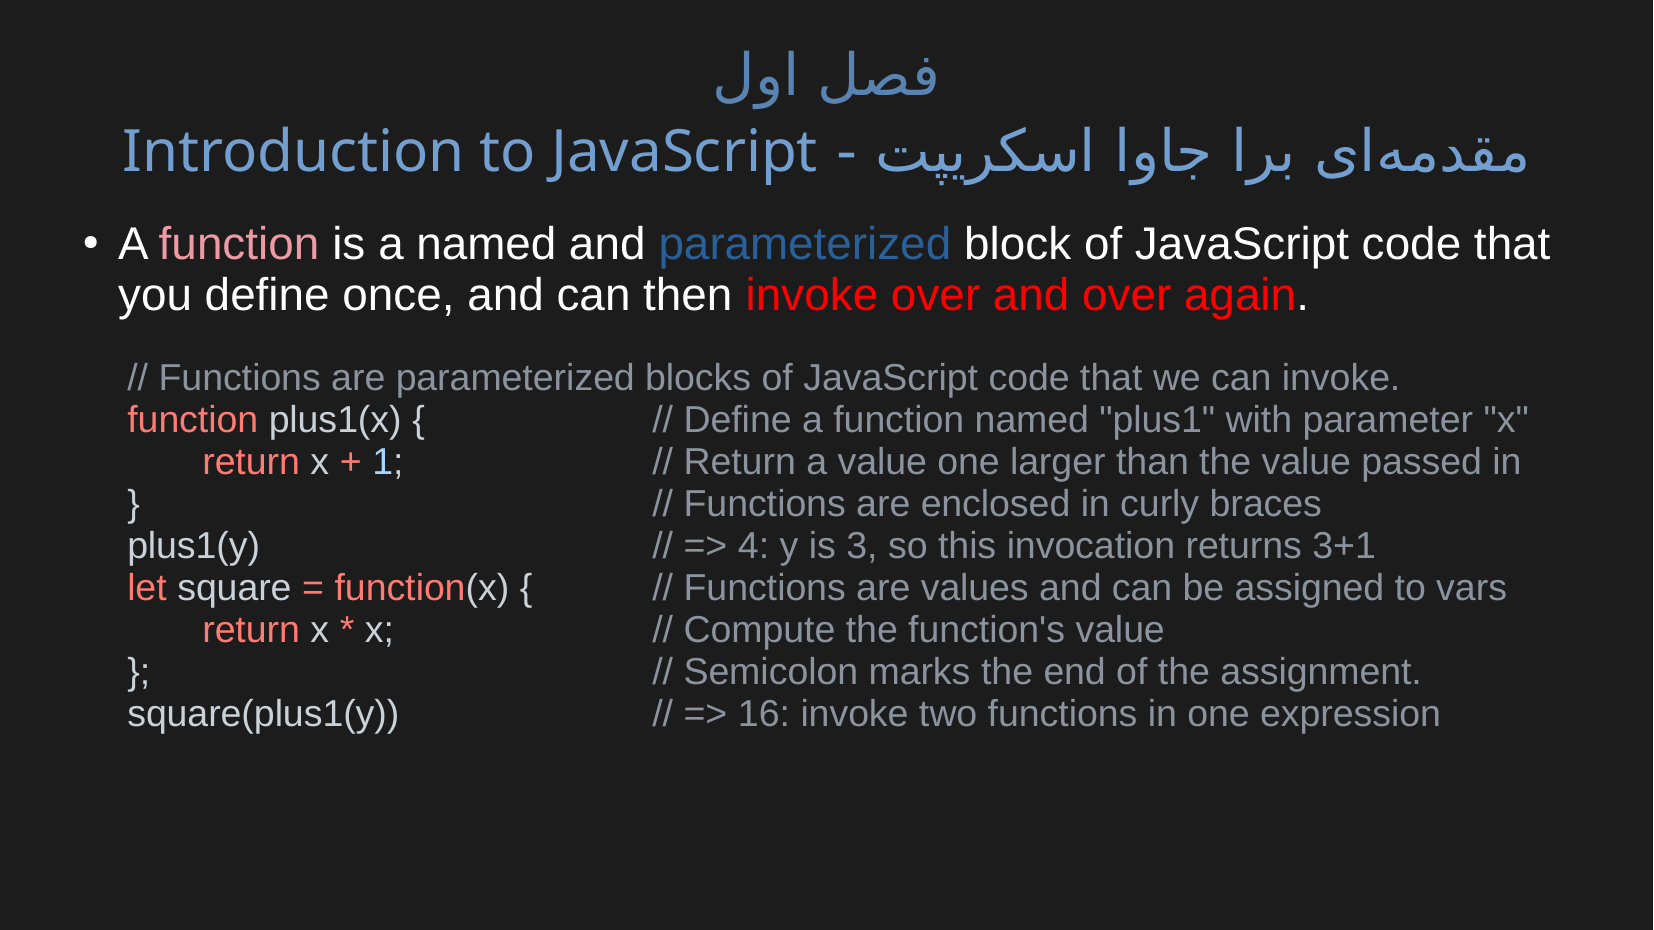

# فصل اول مقدمه‌ای برا جاوا اسکریپت - Introduction to JavaScript
A function is a named and parameterized block of JavaScript code that you define once, and can then invoke over and over again.
// Functions are parameterized blocks of JavaScript code that we can invoke.
function plus1(x) {				// Define a function named "plus1" with parameter "x"
	return x + 1;				// Return a value one larger than the value passed in
}							// Functions are enclosed in curly braces
plus1(y)						// => 4: y is 3, so this invocation returns 3+1
let square = function(x) { 		// Functions are values and can be assigned to vars
	return x * x;				// Compute the function's value
};							// Semicolon marks the end of the assignment.
square(plus1(y))				// => 16: invoke two functions in one expression